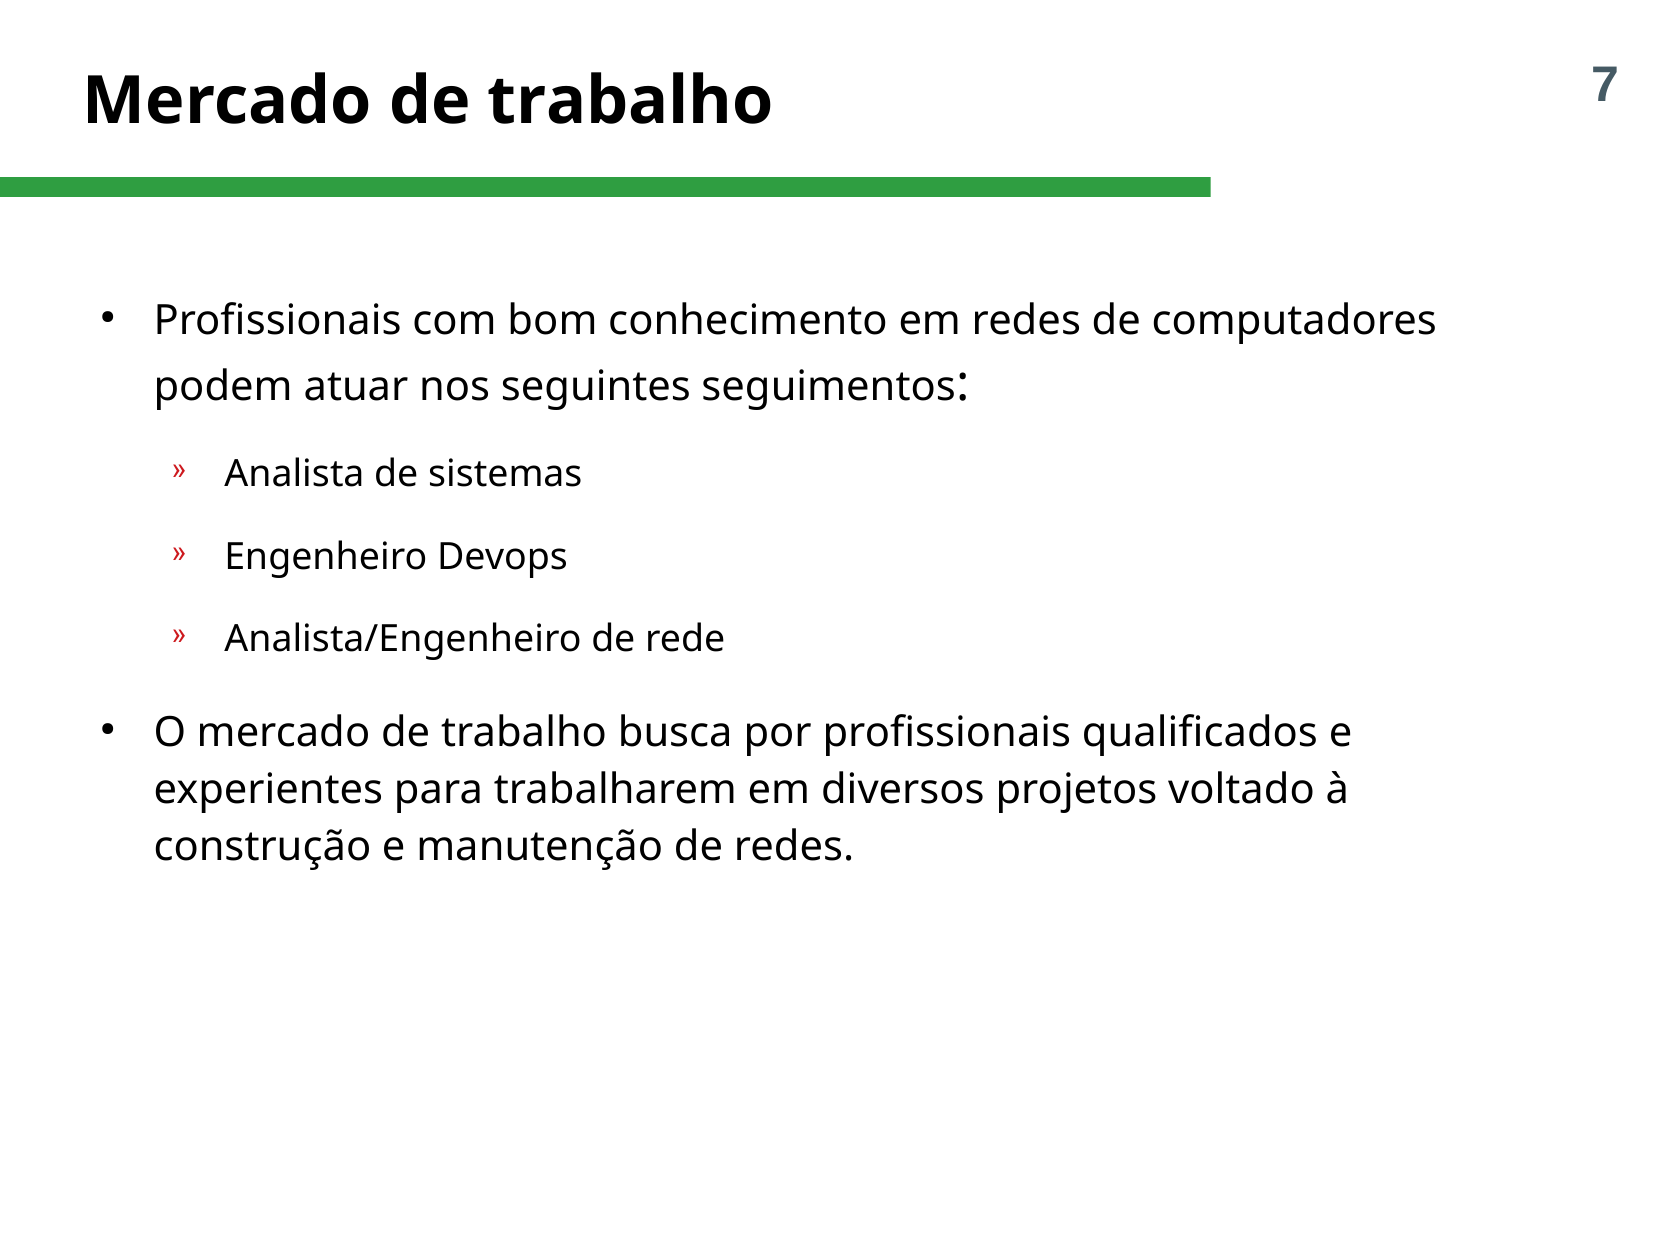

# Mercado de trabalho
Profissionais com bom conhecimento em redes de computadores podem atuar nos seguintes seguimentos:
Analista de sistemas
Engenheiro Devops
Analista/Engenheiro de rede
O mercado de trabalho busca por profissionais qualificados e experientes para trabalharem em diversos projetos voltado à construção e manutenção de redes.